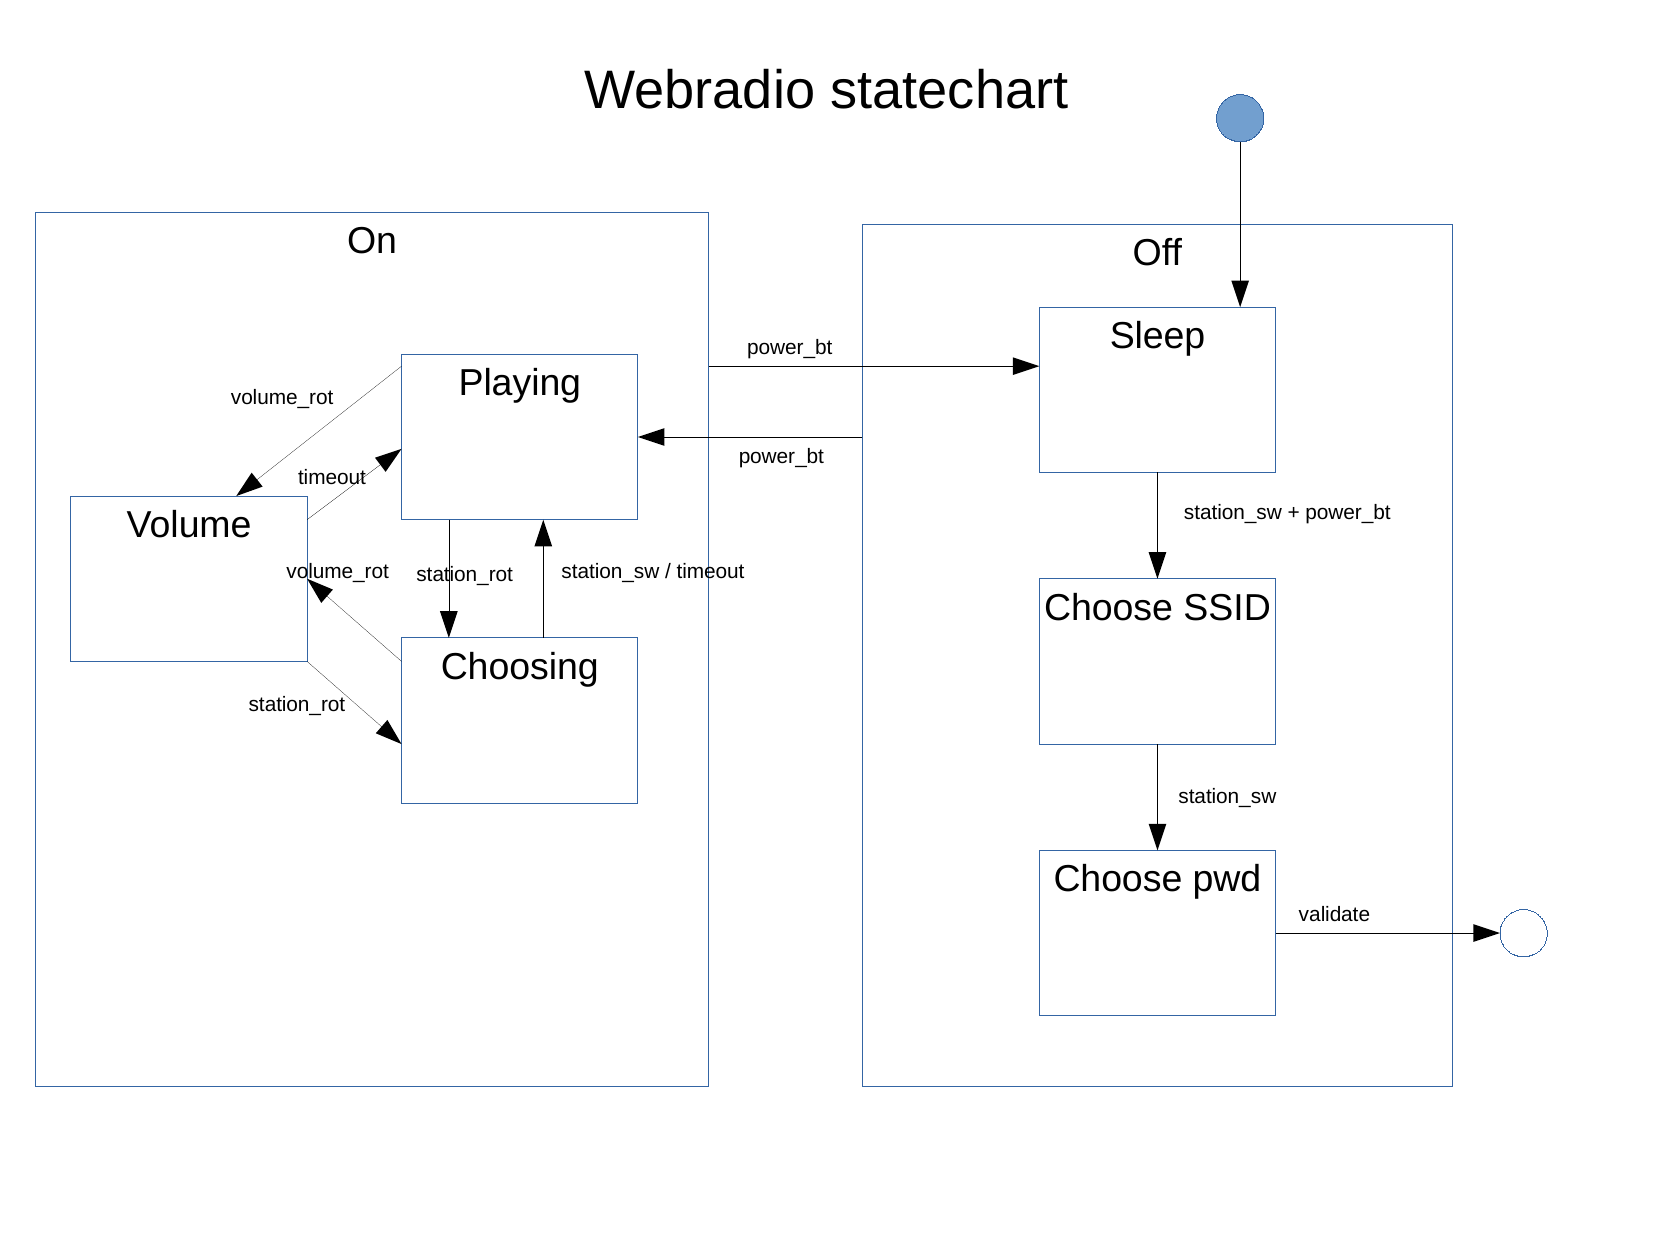

# Webradio statechart
On
Off
Sleep
power_bt
Playing
volume_rot
power_bt
timeout
station_sw + power_bt
Volume
volume_rot
station_sw / timeout
station_rot
Choose SSID
Choosing
station_rot
station_sw
Choose pwd
validate